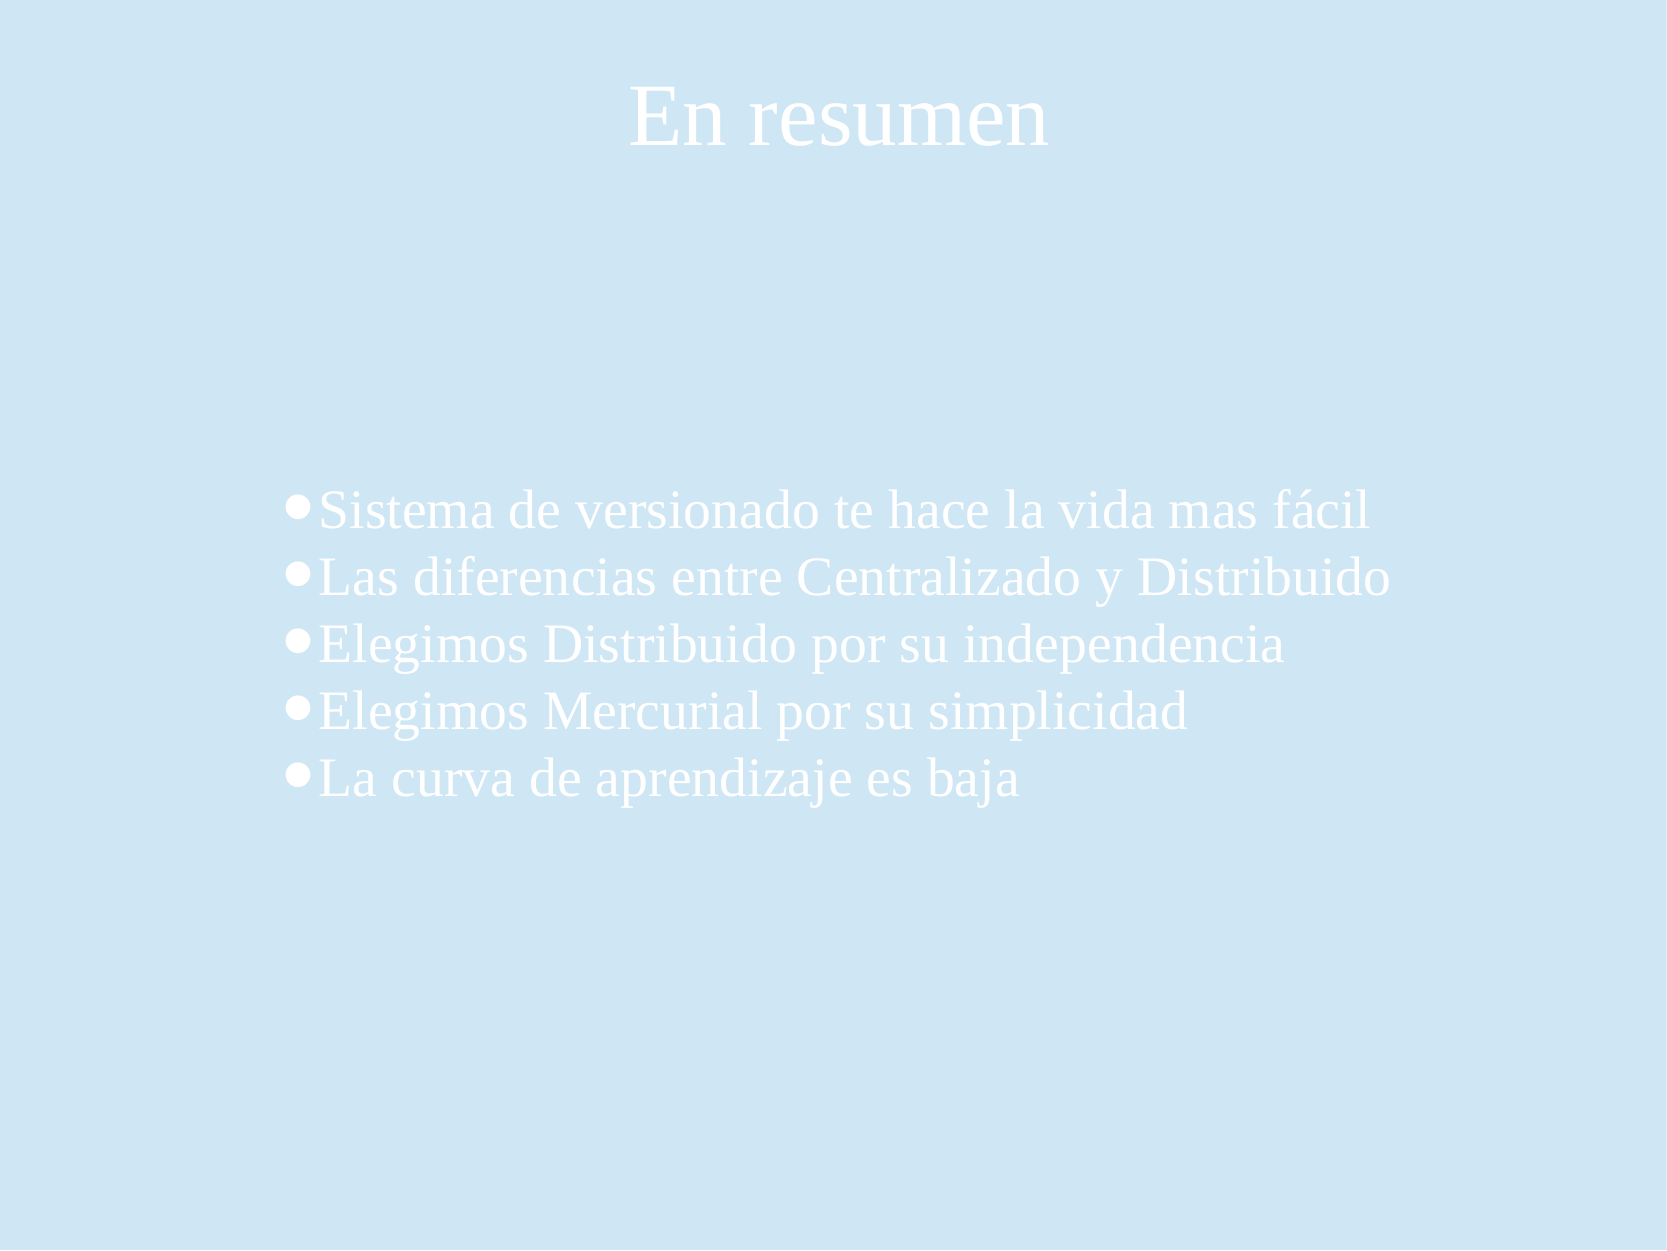

# En resumen
Sistema de versionado te hace la vida mas fácil
Las diferencias entre Centralizado y Distribuido
Elegimos Distribuido por su independencia
Elegimos Mercurial por su simplicidad
La curva de aprendizaje es baja